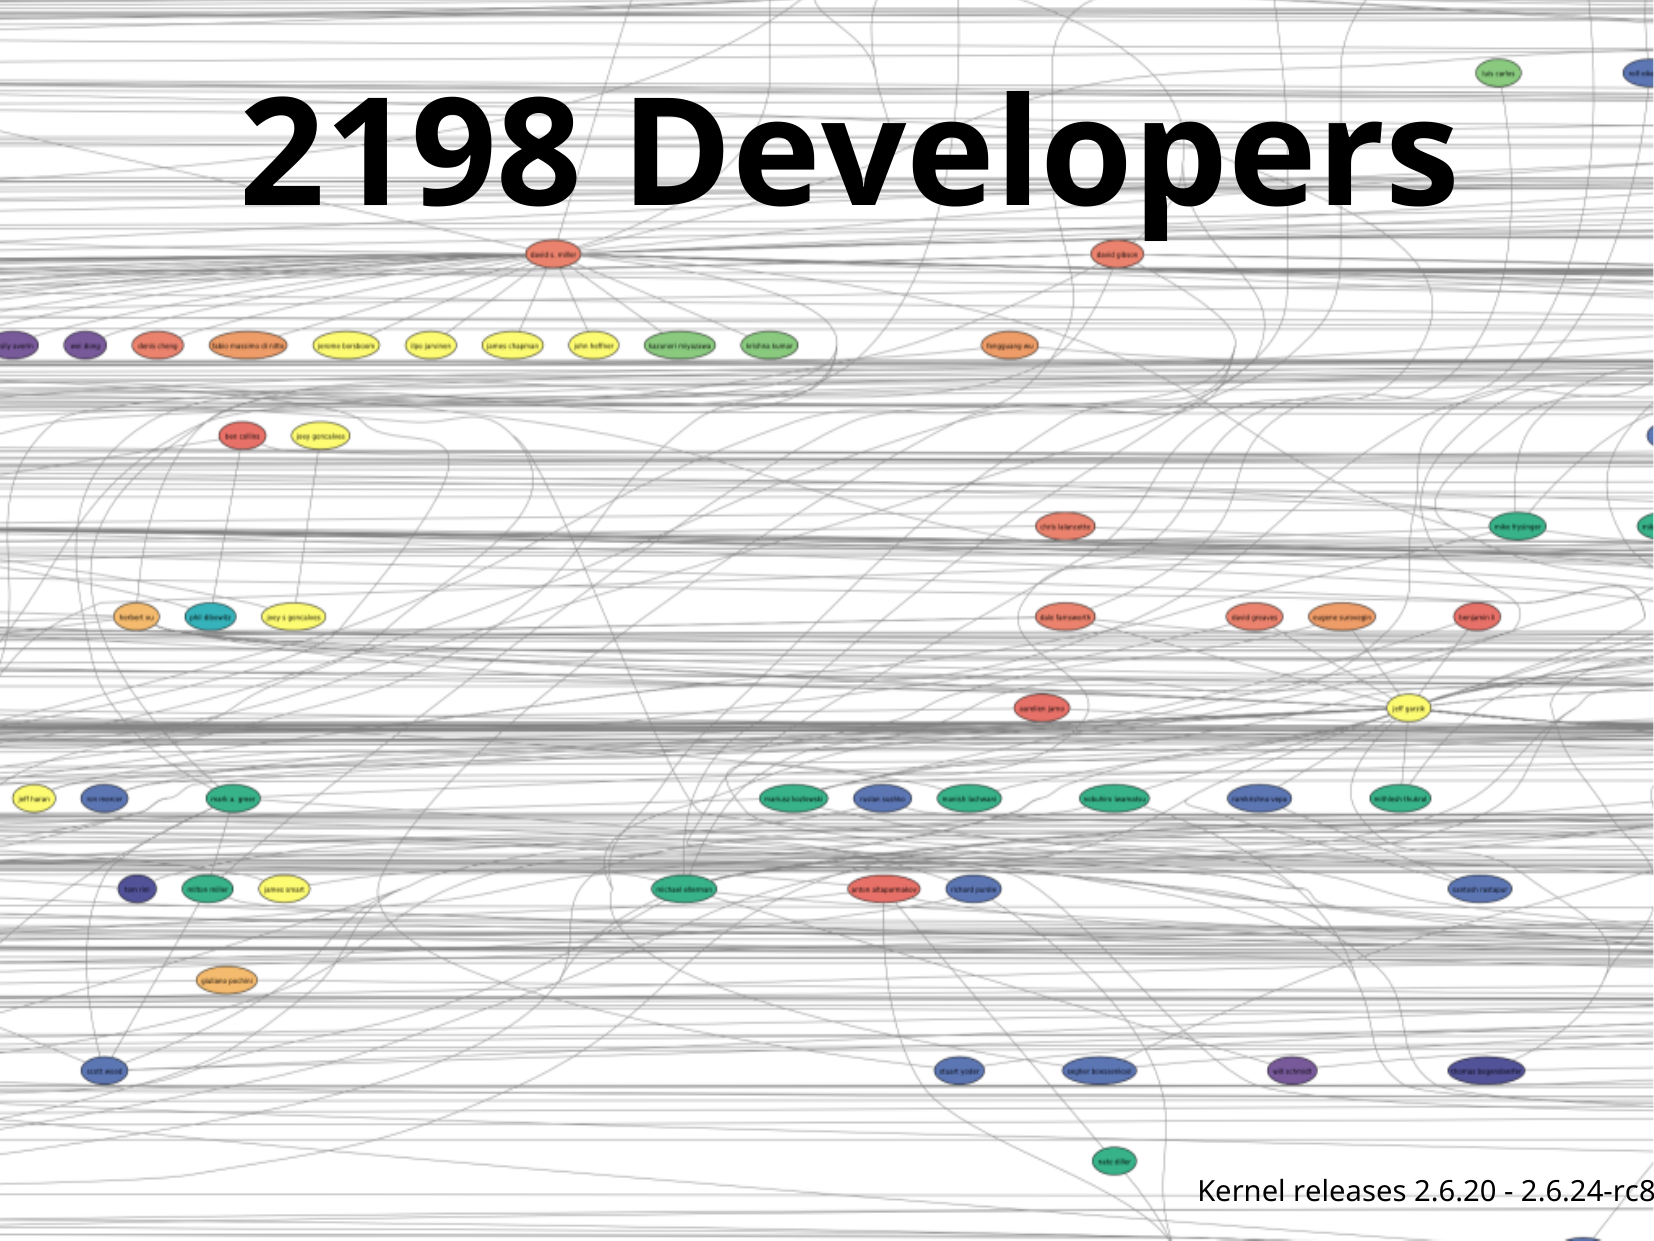

2198 Developers
Kernel releases 2.6.20 - 2.6.24-rc8